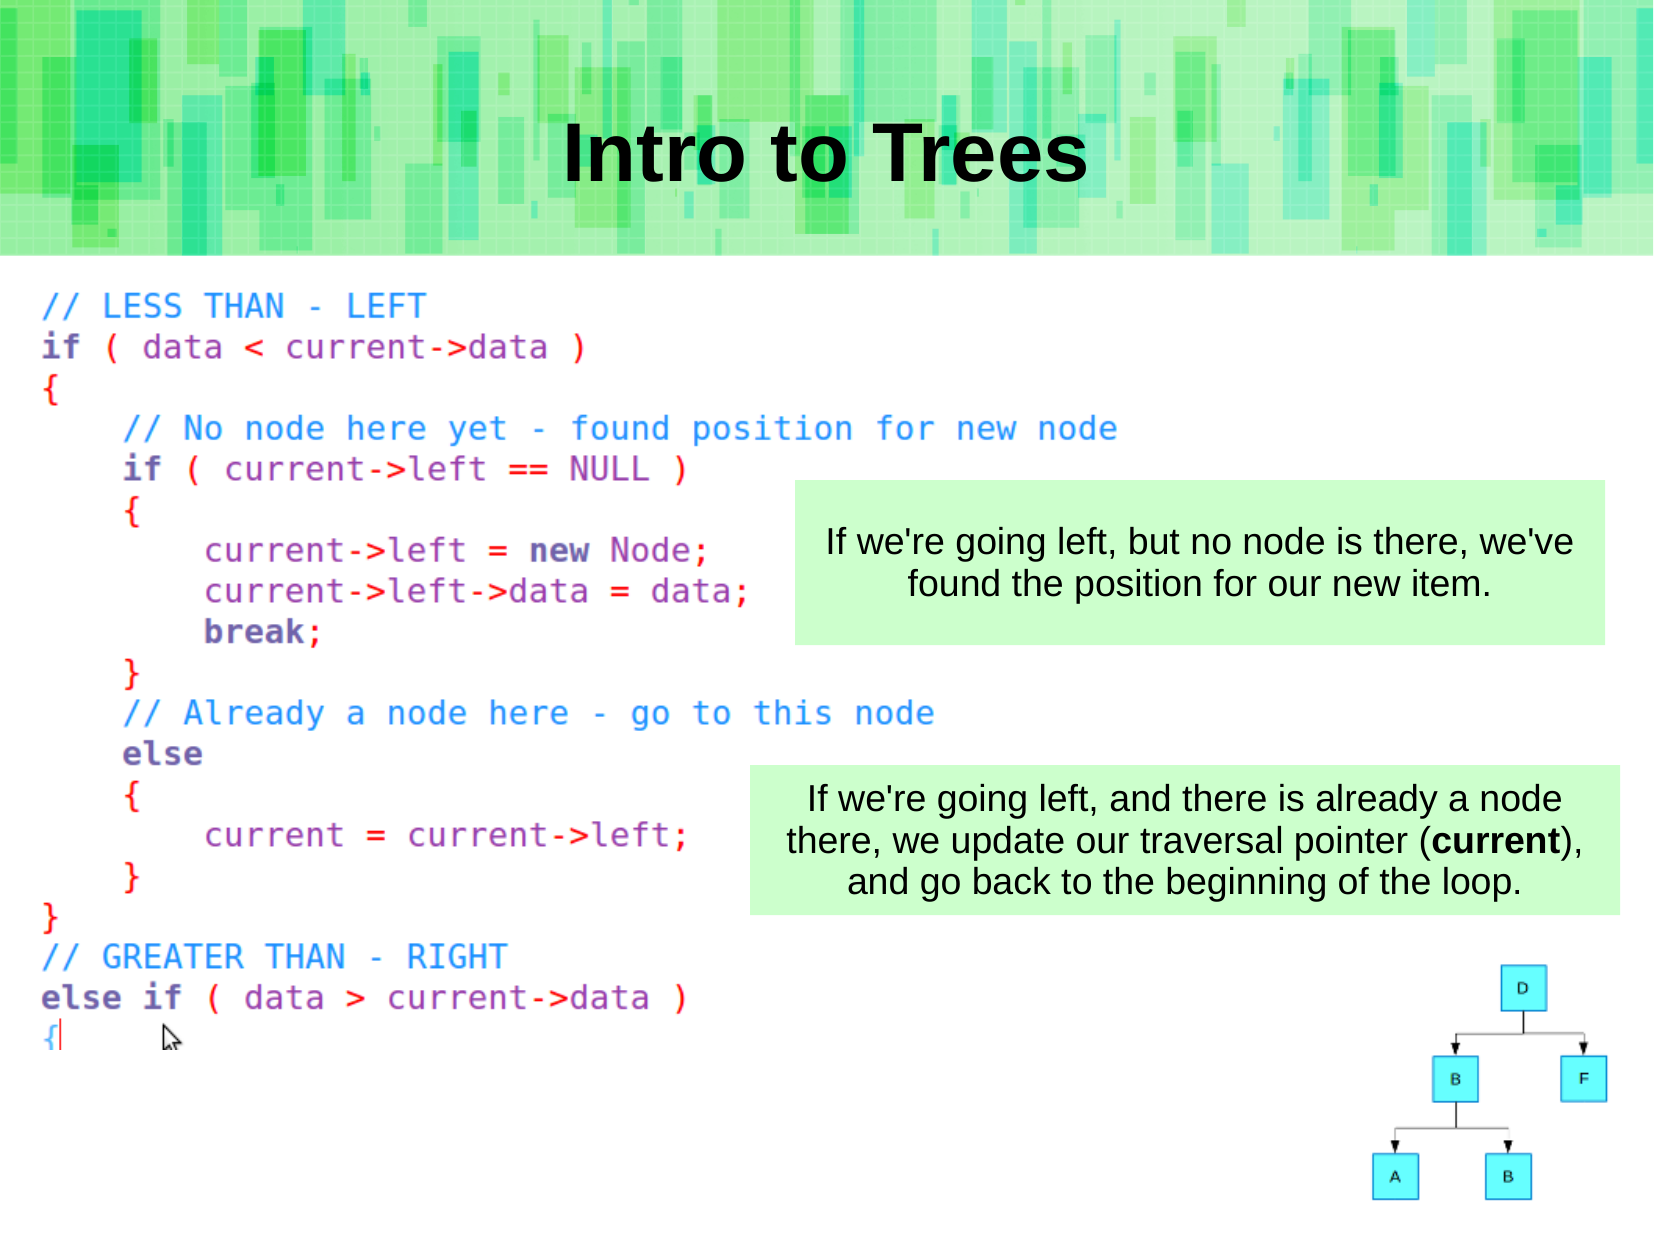

# Intro to Trees
If we're going left, but no node is there, we've found the position for our new item.
If we're going left, and there is already a node there, we update our traversal pointer (current), and go back to the beginning of the loop.